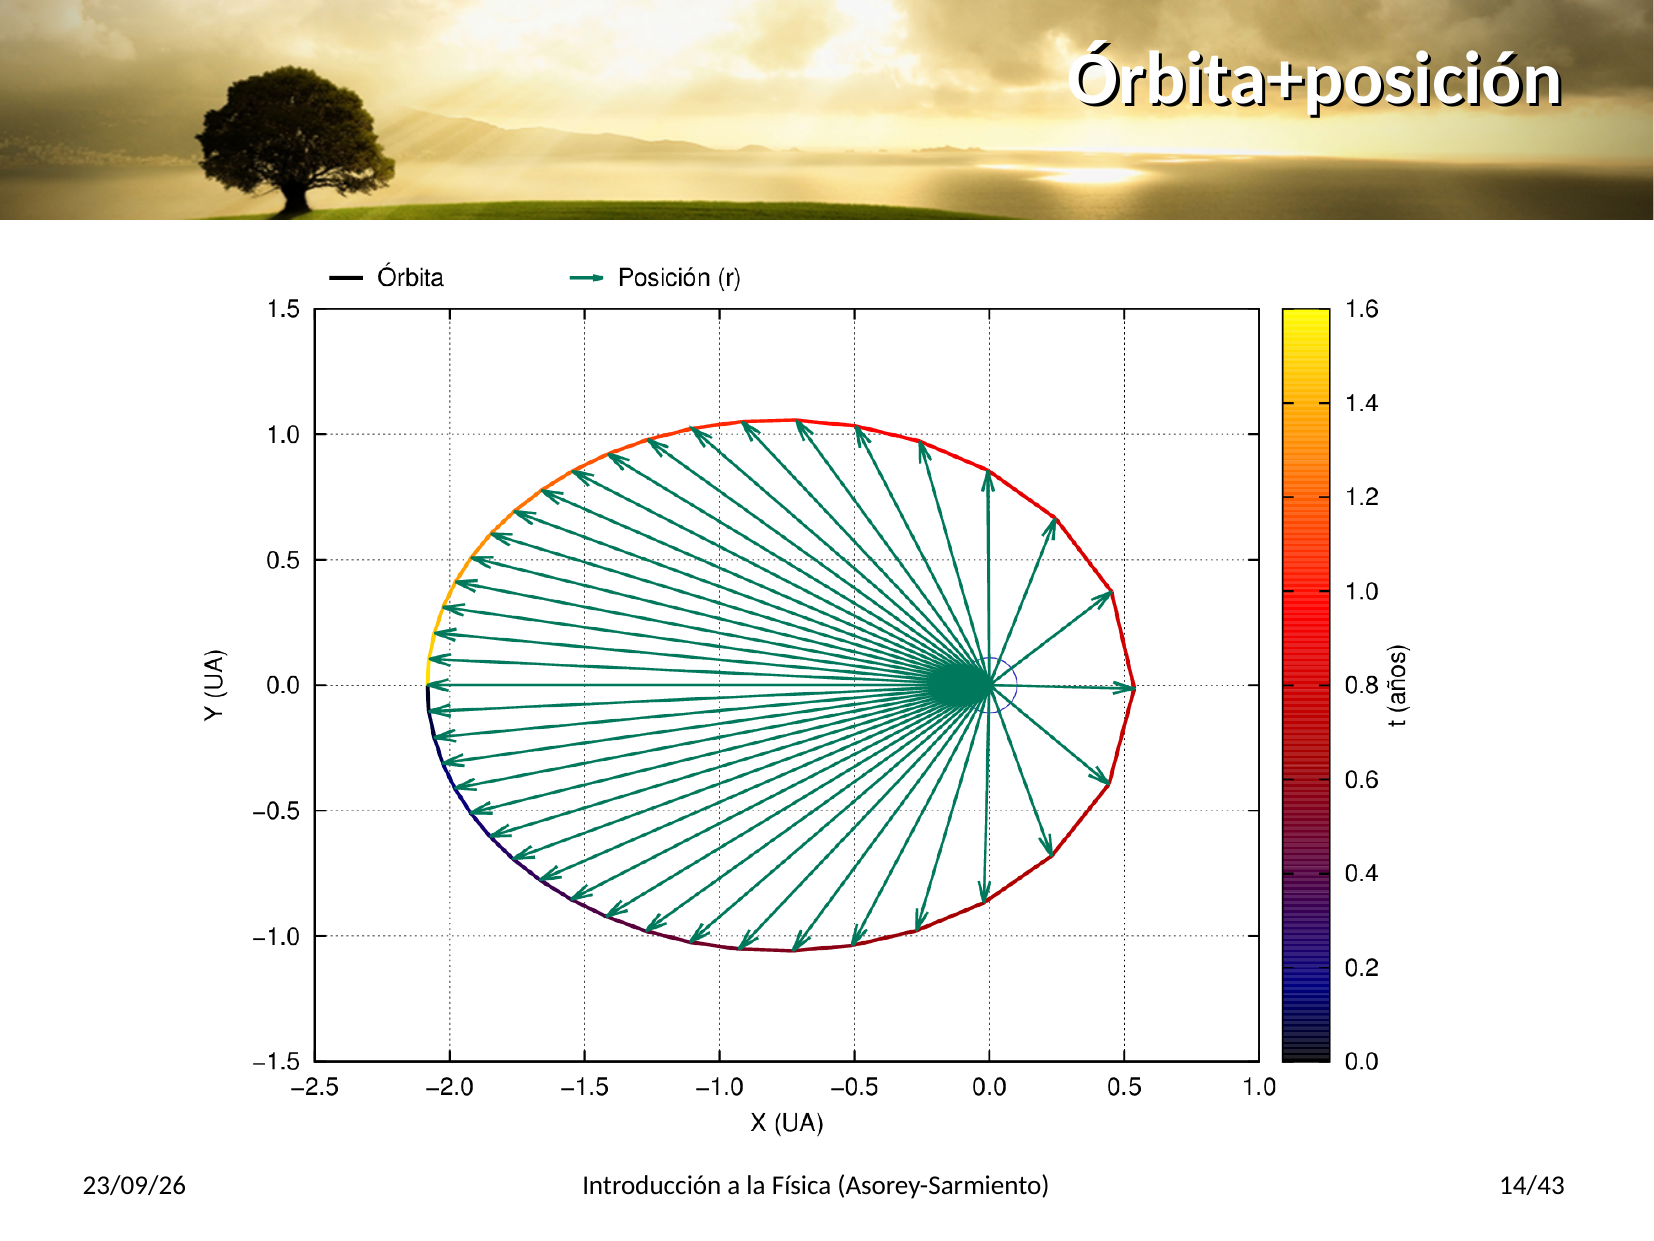

# Órbita+posición
Introducción a la Física (Asorey-Sarmiento)
14